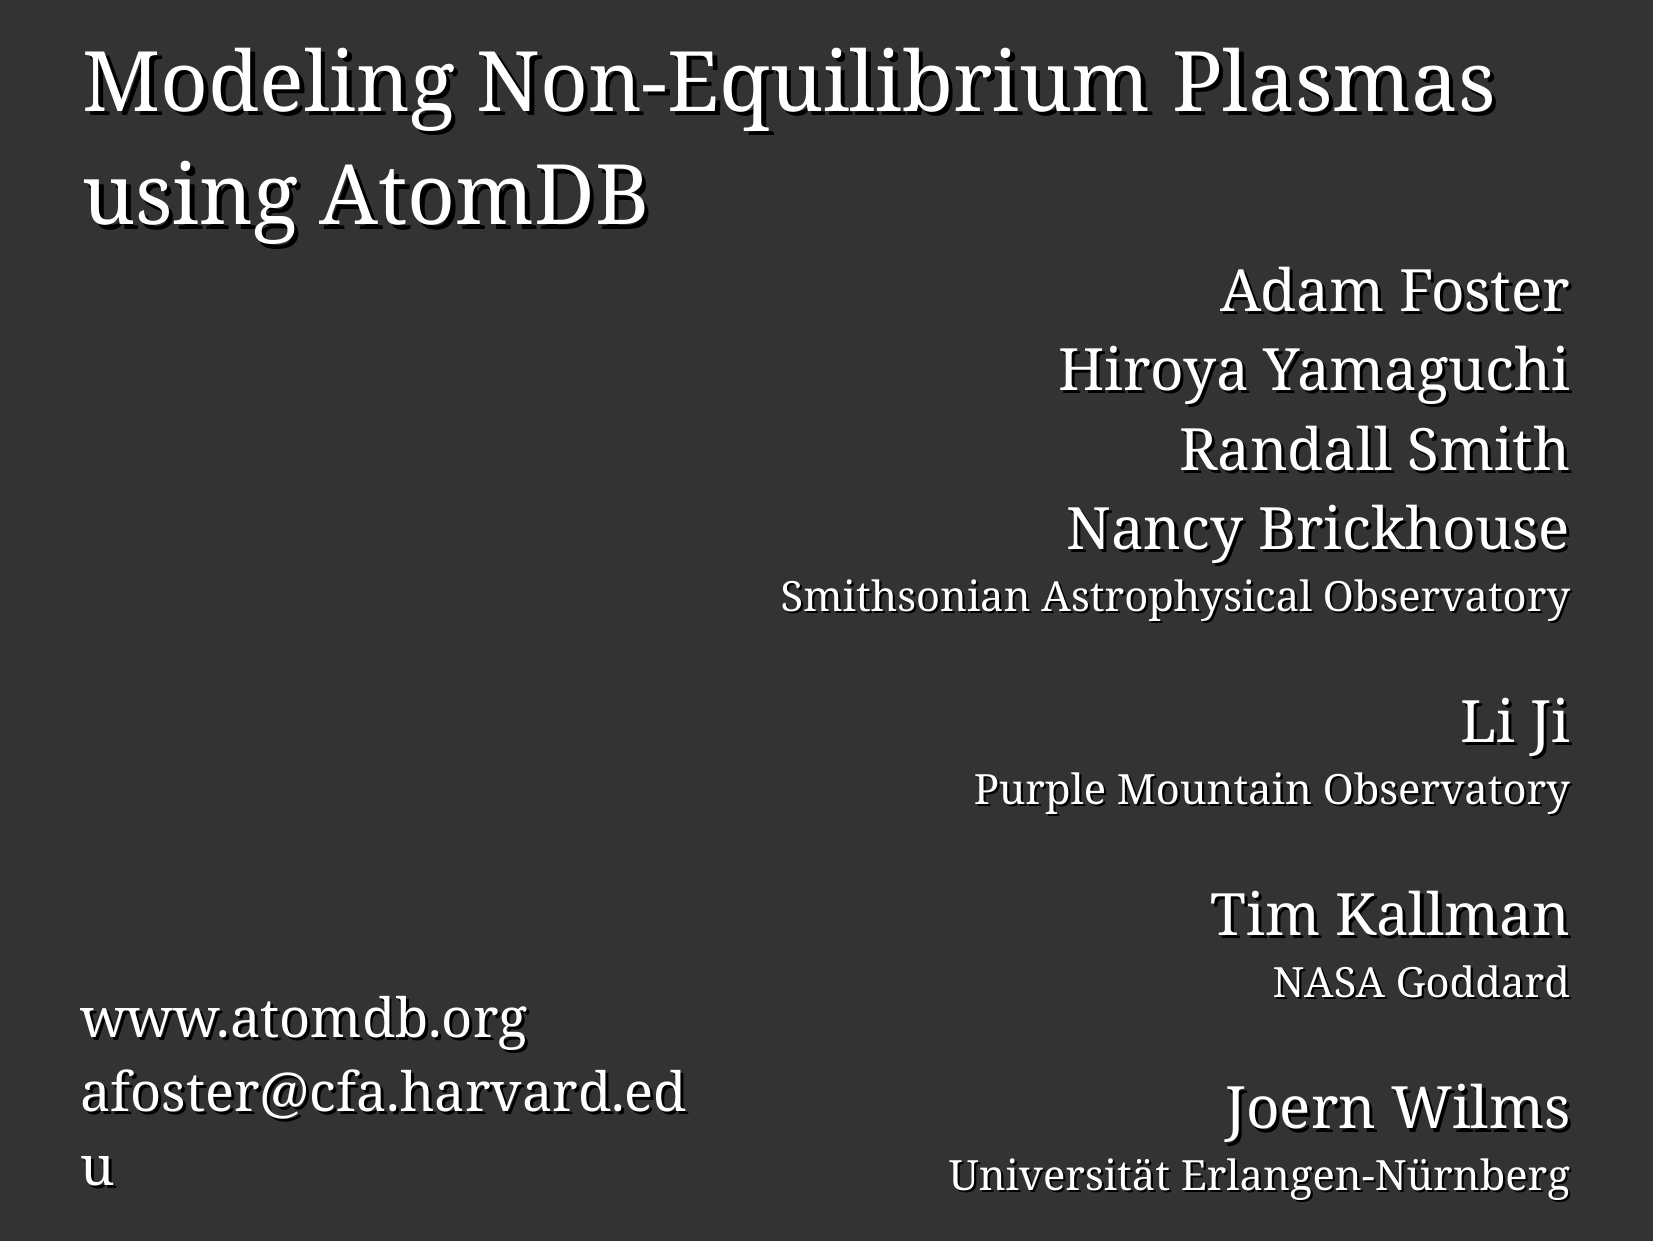

# Modeling Non-Equilibrium Plasmas using AtomDB
Adam Foster
Hiroya Yamaguchi
Randall Smith
Nancy Brickhouse
Smithsonian Astrophysical Observatory
Li Ji
Purple Mountain Observatory
Tim Kallman
NASA Goddard
Joern Wilms
Universität Erlangen-Nürnberg
www.atomdb.org
afoster@cfa.harvard.edu